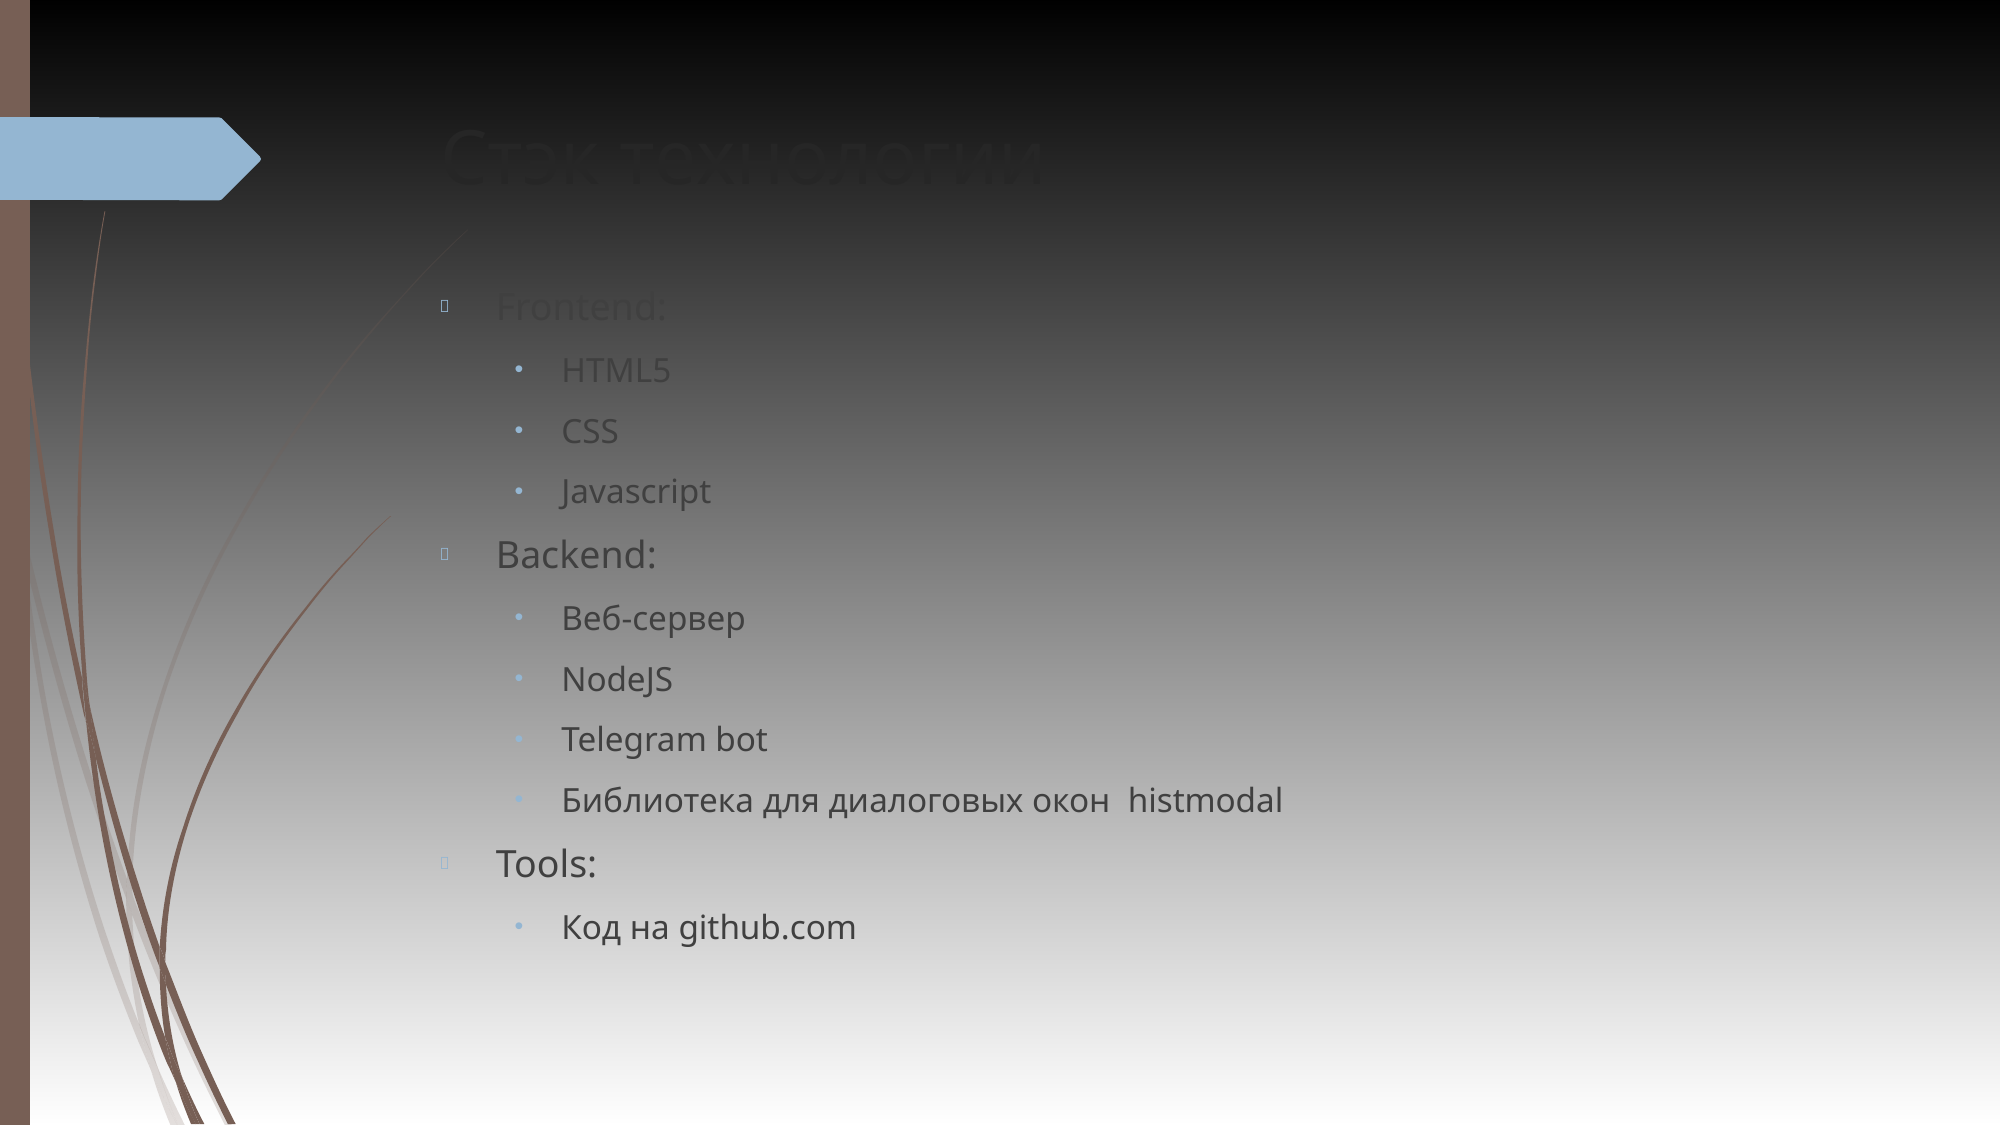

# Стэк технологии
Frontend:
HTML5
CSS
Javascript
Backend:
Веб-сервер
NodeJS
Telegram bot
Библиотека для диалоговых окон histmodal
Tools:
Код на github.com